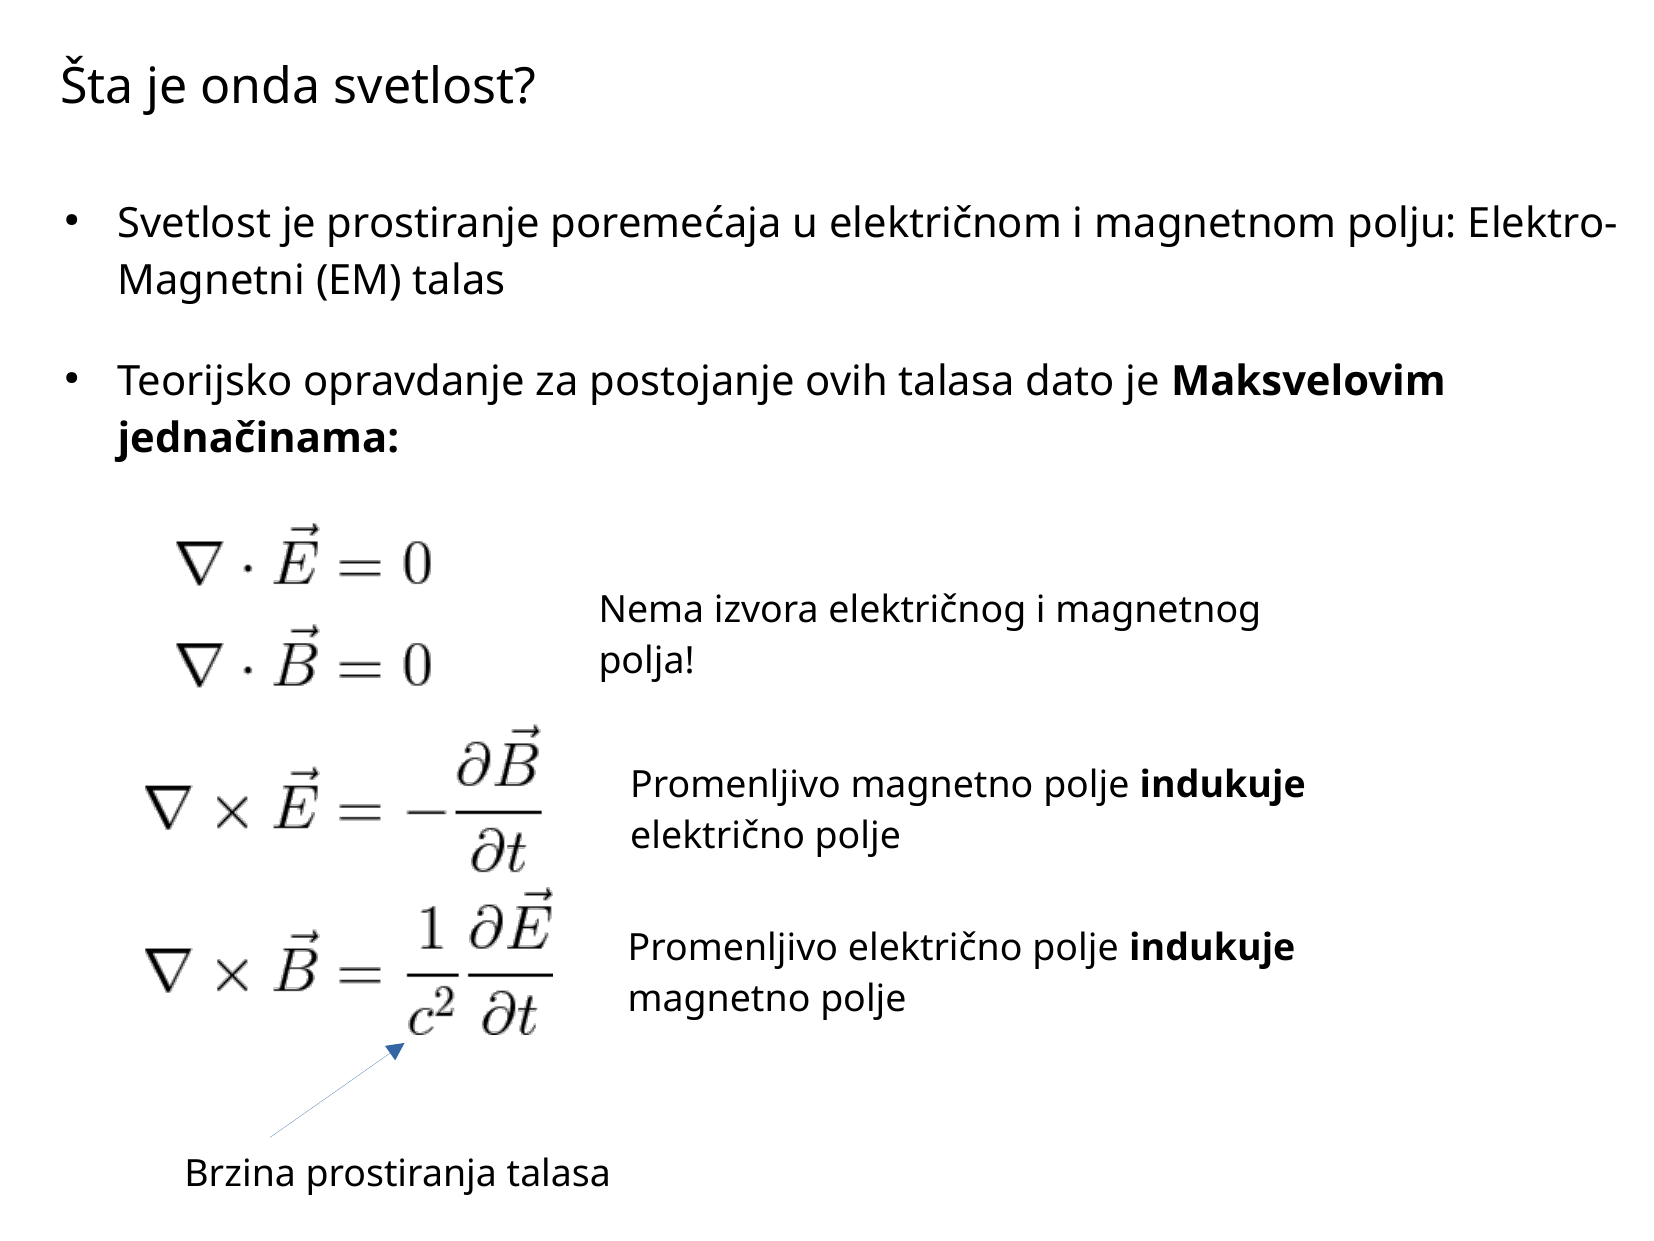

# Šta je onda svetlost?
Svetlost je prostiranje poremećaja u električnom i magnetnom polju: Elektro-Magnetni (EM) talas
Teorijsko opravdanje za postojanje ovih talasa dato je Maksvelovim jednačinama:
Nema izvora električnog i magnetnog polja!
Promenljivo magnetno polje indukuje električno polje
Promenljivo električno polje indukuje magnetno polje
Brzina prostiranja talasa